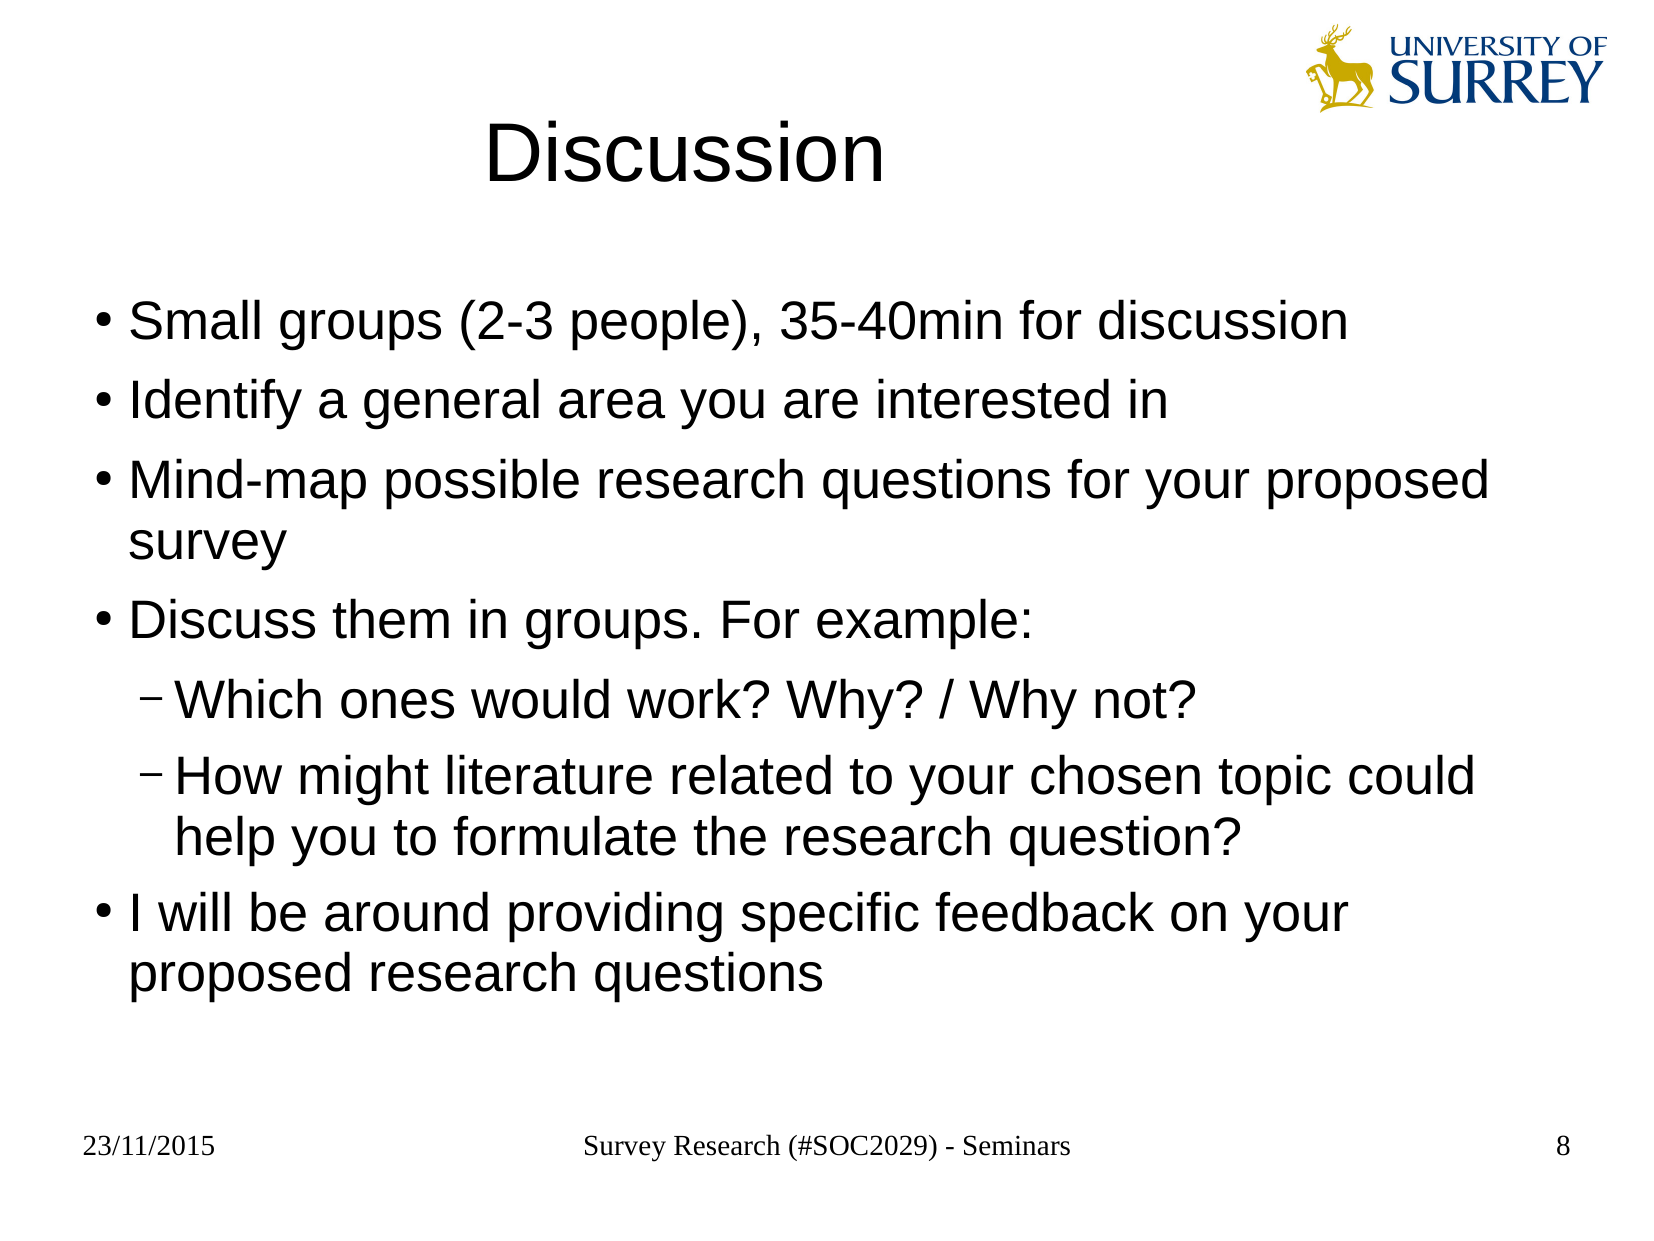

# Discussion
Small groups (2-3 people), 35-40min for discussion
Identify a general area you are interested in
Mind-map possible research questions for your proposed survey
Discuss them in groups. For example:
Which ones would work? Why? / Why not?
How might literature related to your chosen topic could help you to formulate the research question?
I will be around providing specific feedback on your proposed research questions
05/10/2015
8